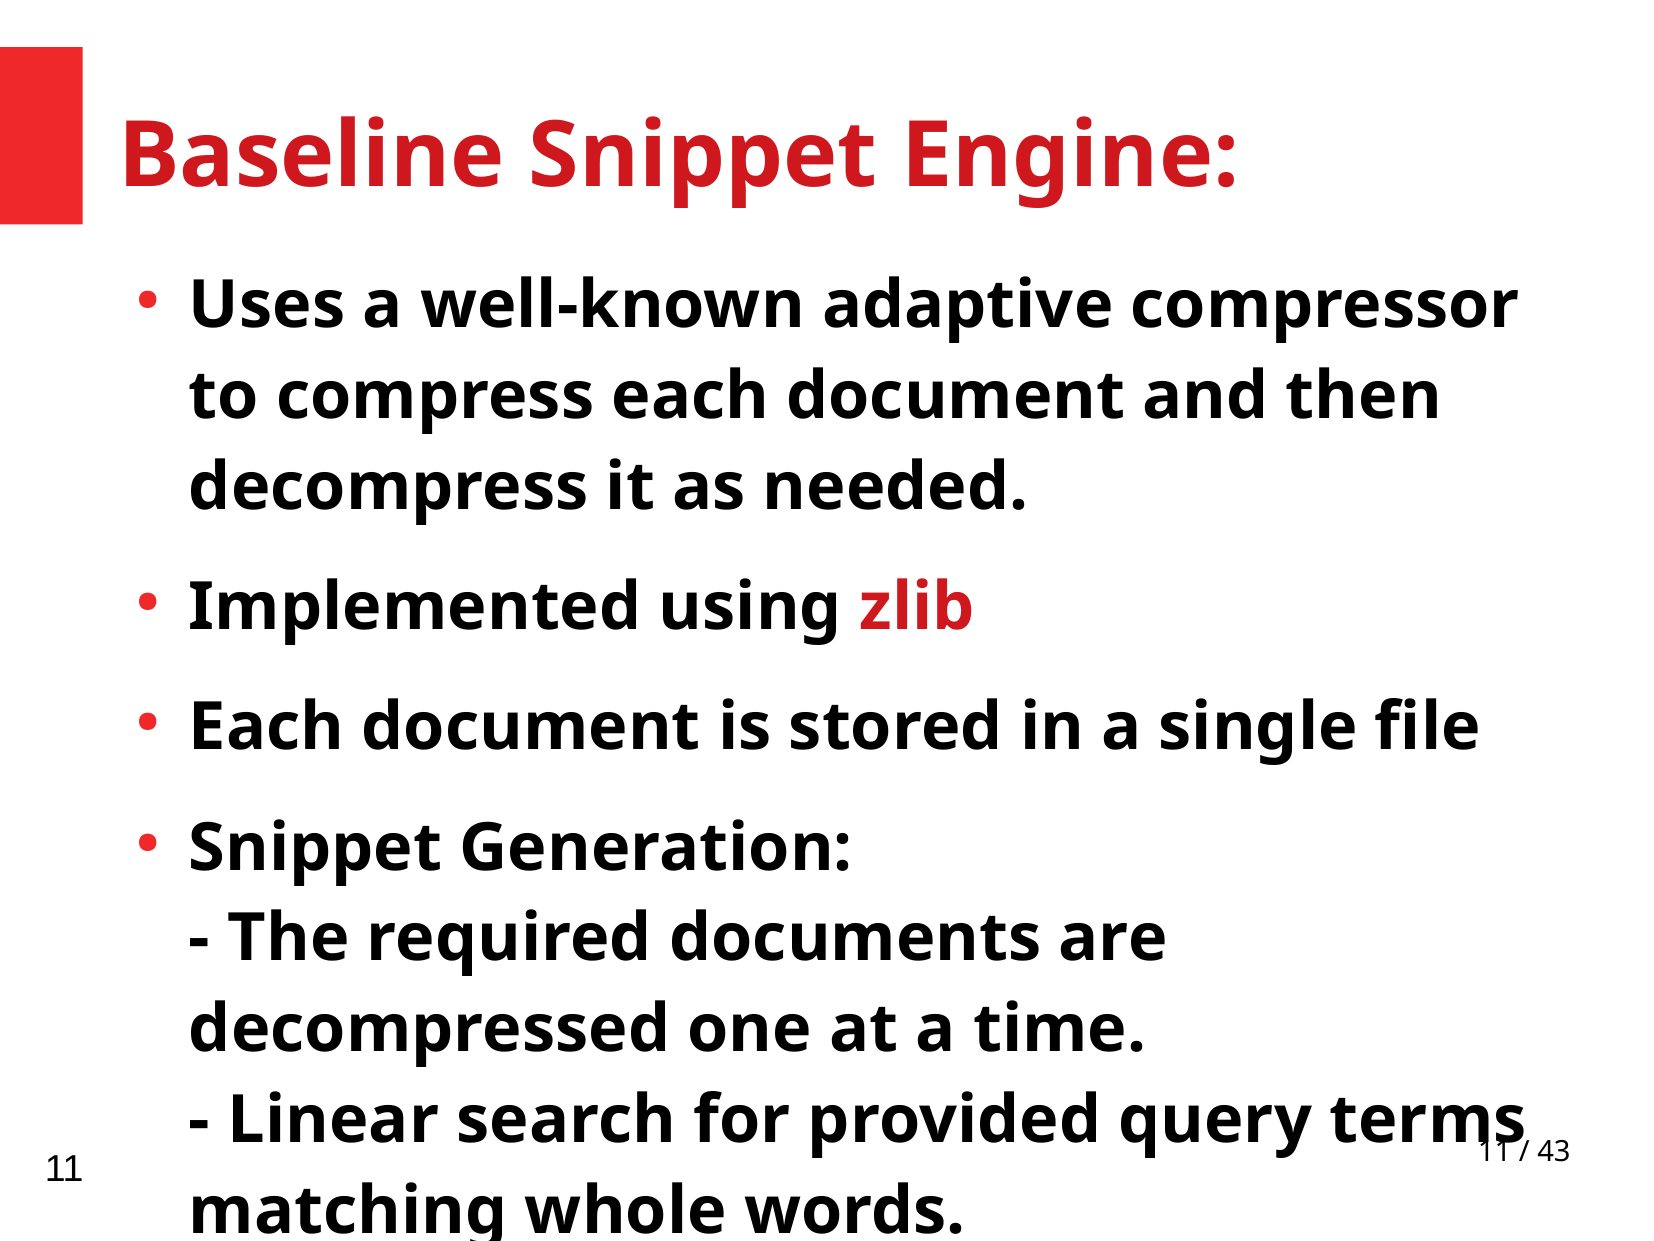

# Baseline Snippet Engine:
Uses a well-known adaptive compressor to compress each document and then decompress it as needed.
Implemented using zlib
Each document is stored in a single file
Snippet Generation:
- The required documents are decompressed one at a time.
- Linear search for provided query terms matching whole words.
11
11